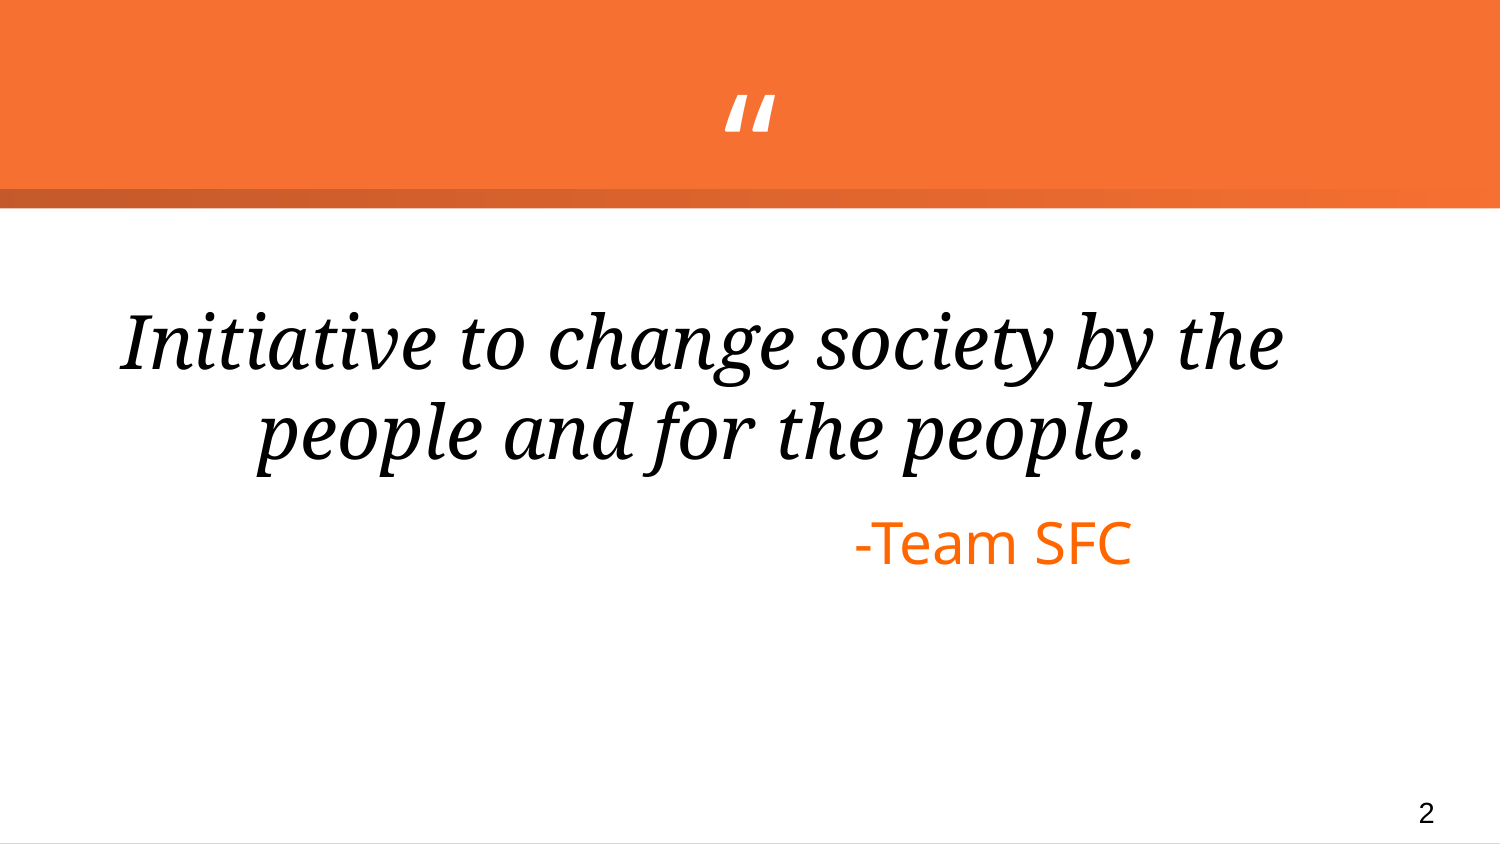

# Initiative to change society by the people and for the people.
-Team SFC